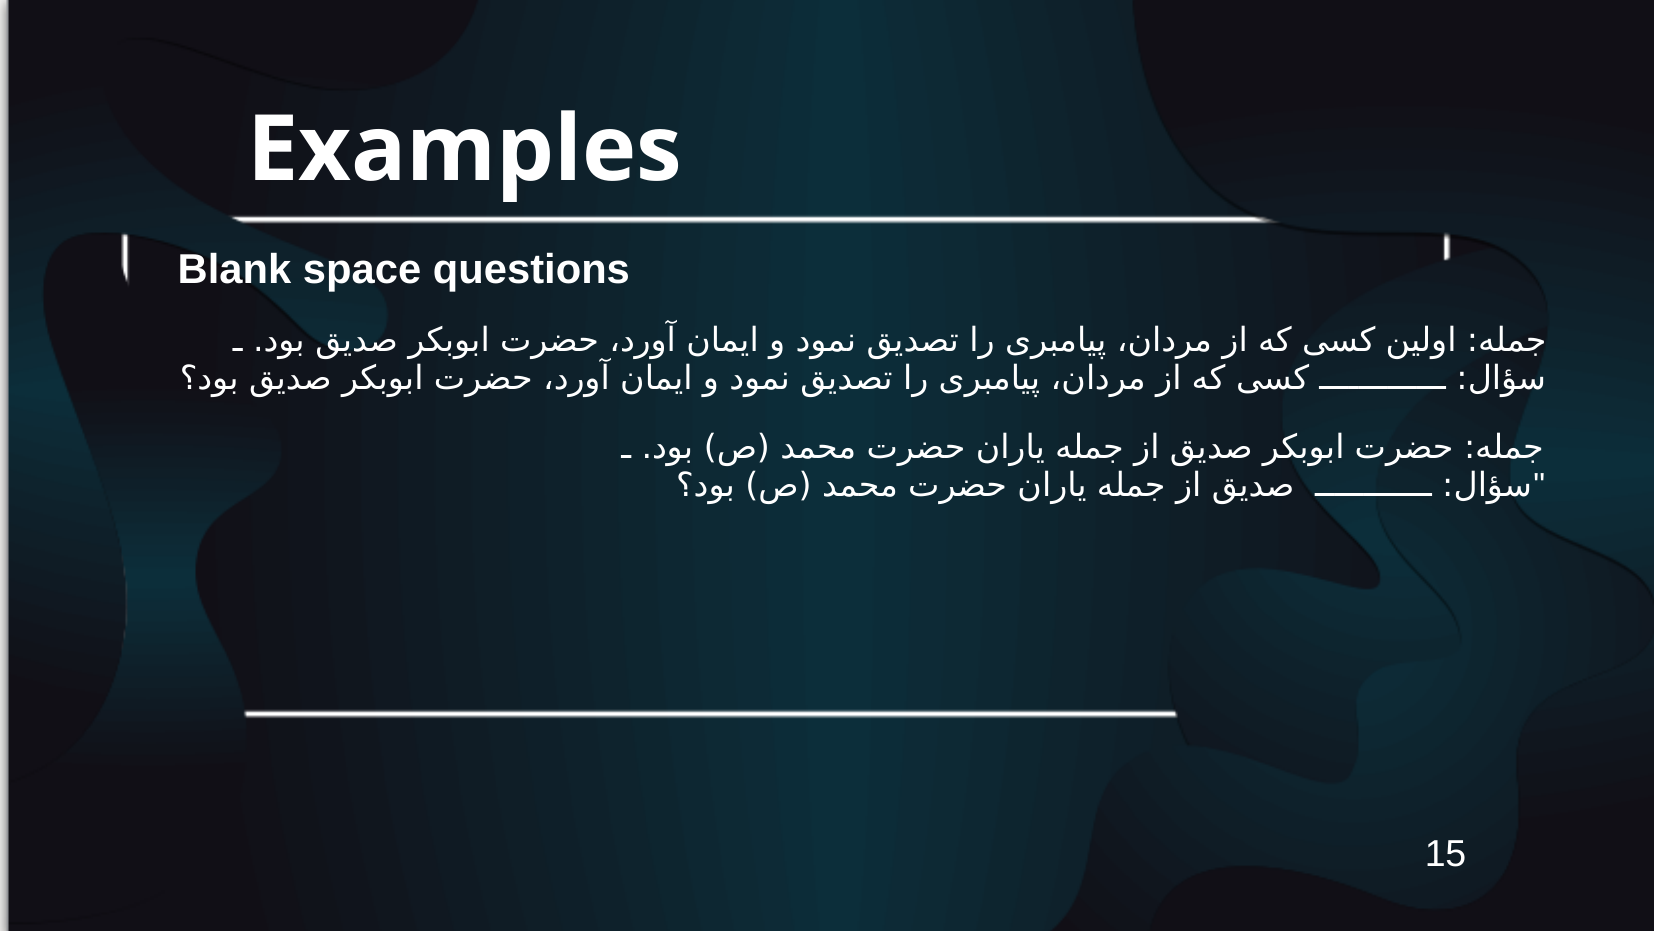

Examples
‌Blank space questions
جمله: اولین کسی که از مردان، پیامبری را تصدیق نمود و ایمان آورد، حضرت ابوبکر صدیق بود. ـ
سؤال: ـــــــــــــ کسی که از مردان، پیامبری را تصدیق نمود و ایمان آورد، حضرت ابوبکر صدیق بود؟
جمله: حضرت ابوبکر صدیق از جمله یاران حضرت محمد (ص) بود. ـ
سؤال: ــــــــــــ صدیق از جمله یاران حضرت محمد (ص) بود؟"
15
16